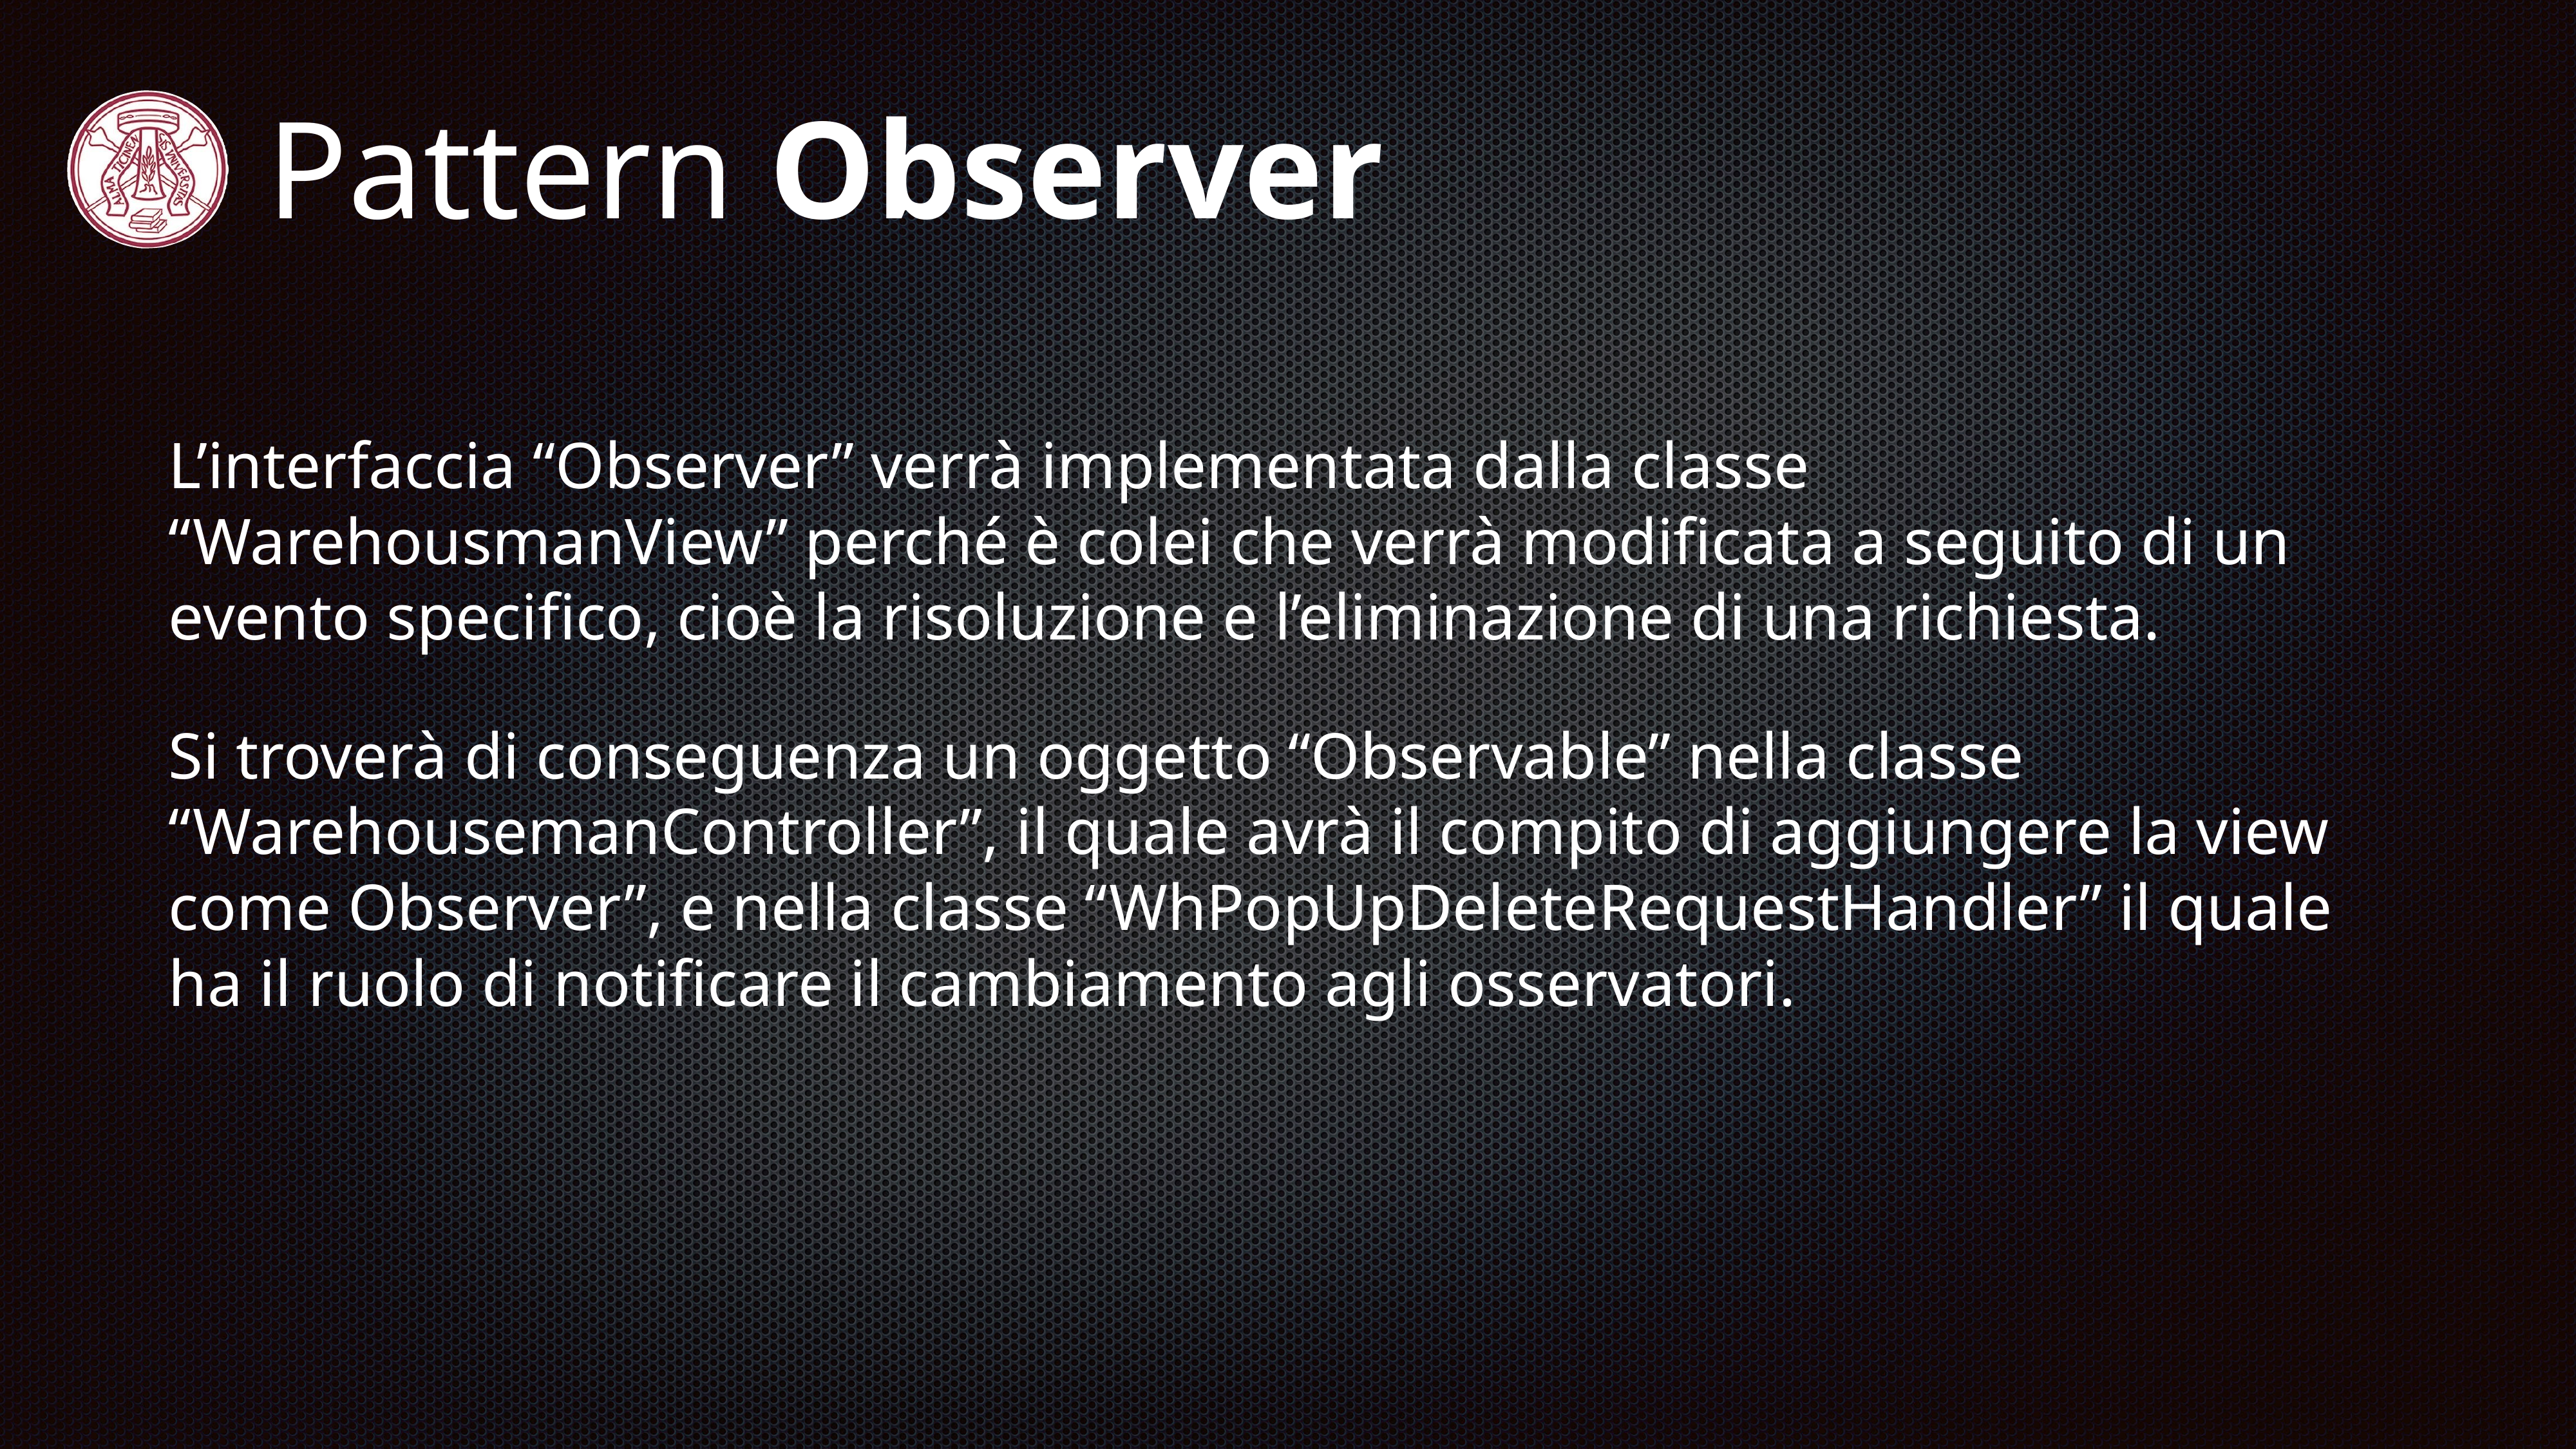

# Pattern Observer
L’interfaccia “Observer” verrà implementata dalla classe “WarehousmanView” perché è colei che verrà modificata a seguito di un evento specifico, cioè la risoluzione e l’eliminazione di una richiesta.
Si troverà di conseguenza un oggetto “Observable” nella classe “WarehousemanController”, il quale avrà il compito di aggiungere la view come Observer”, e nella classe “WhPopUpDeleteRequestHandler” il quale ha il ruolo di notificare il cambiamento agli osservatori.